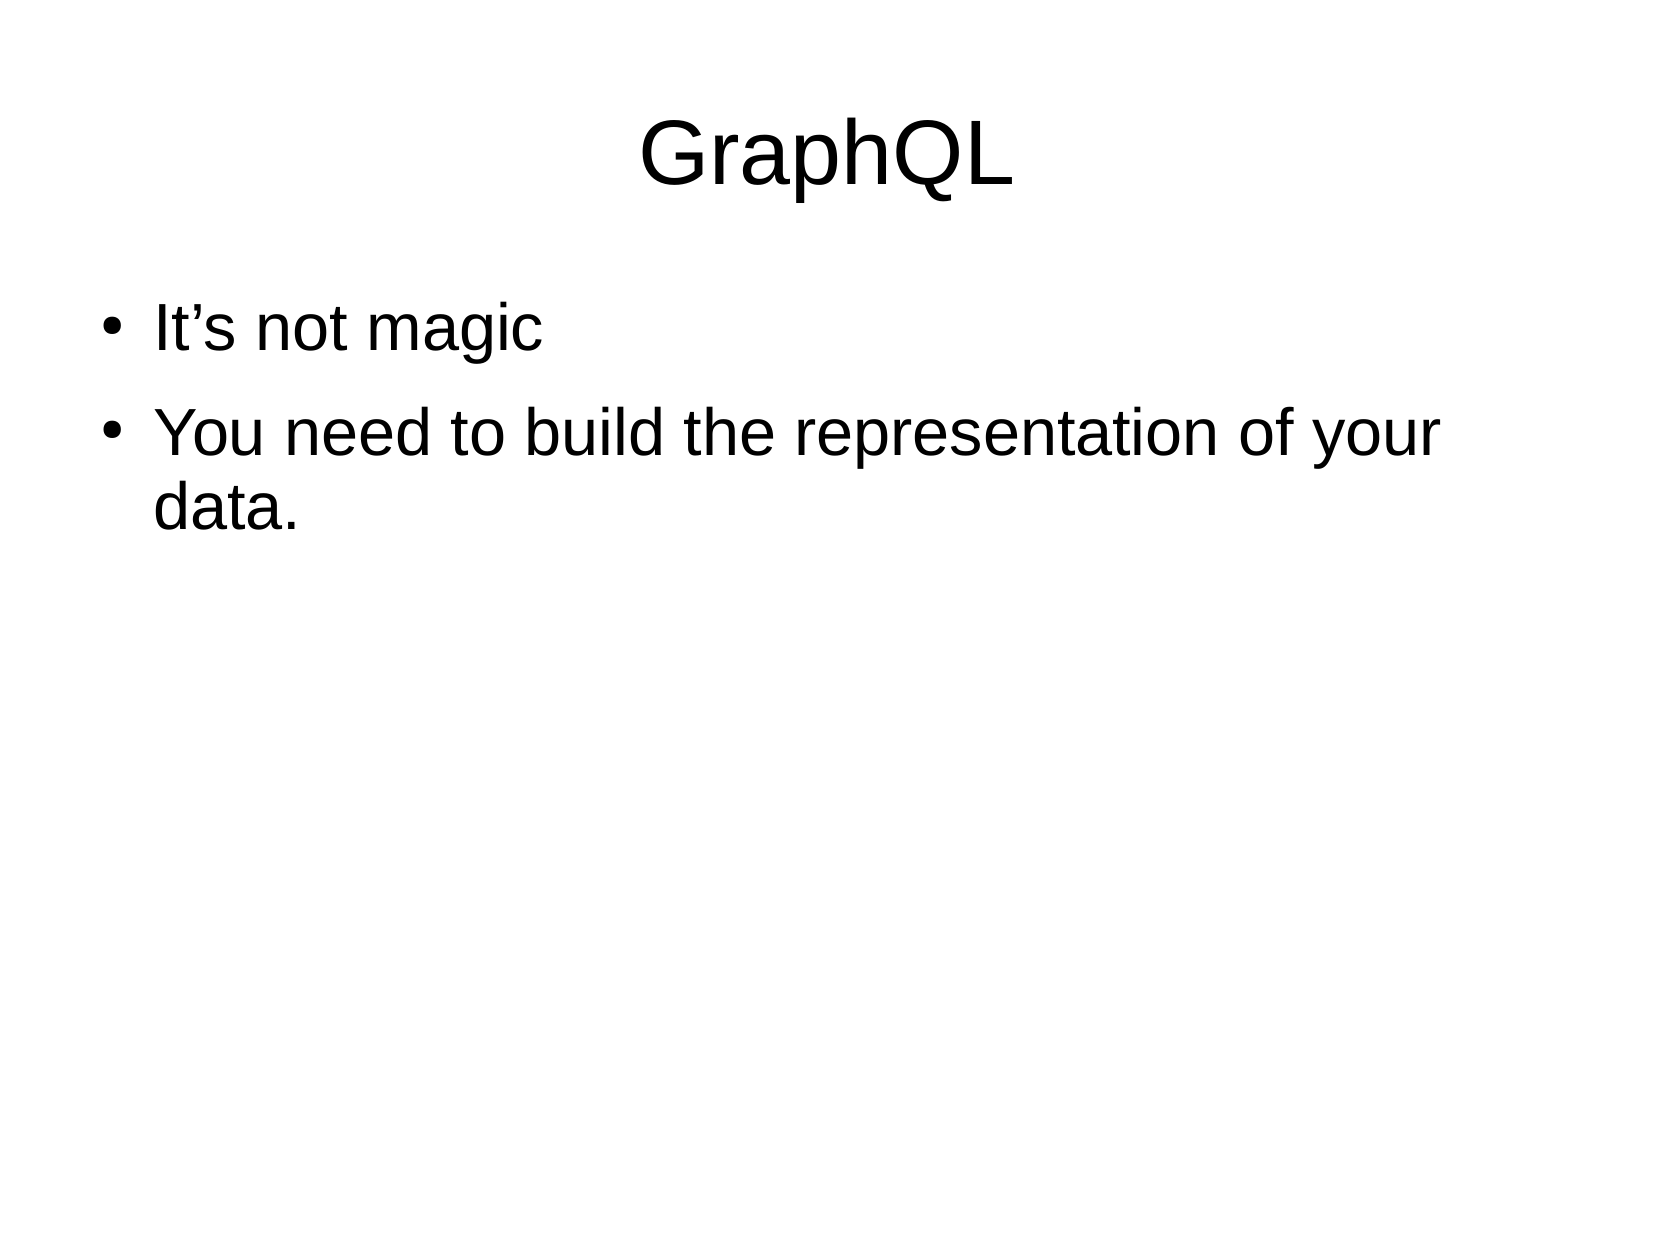

# GraphQL
It’s not magic
You need to build the representation of your data.